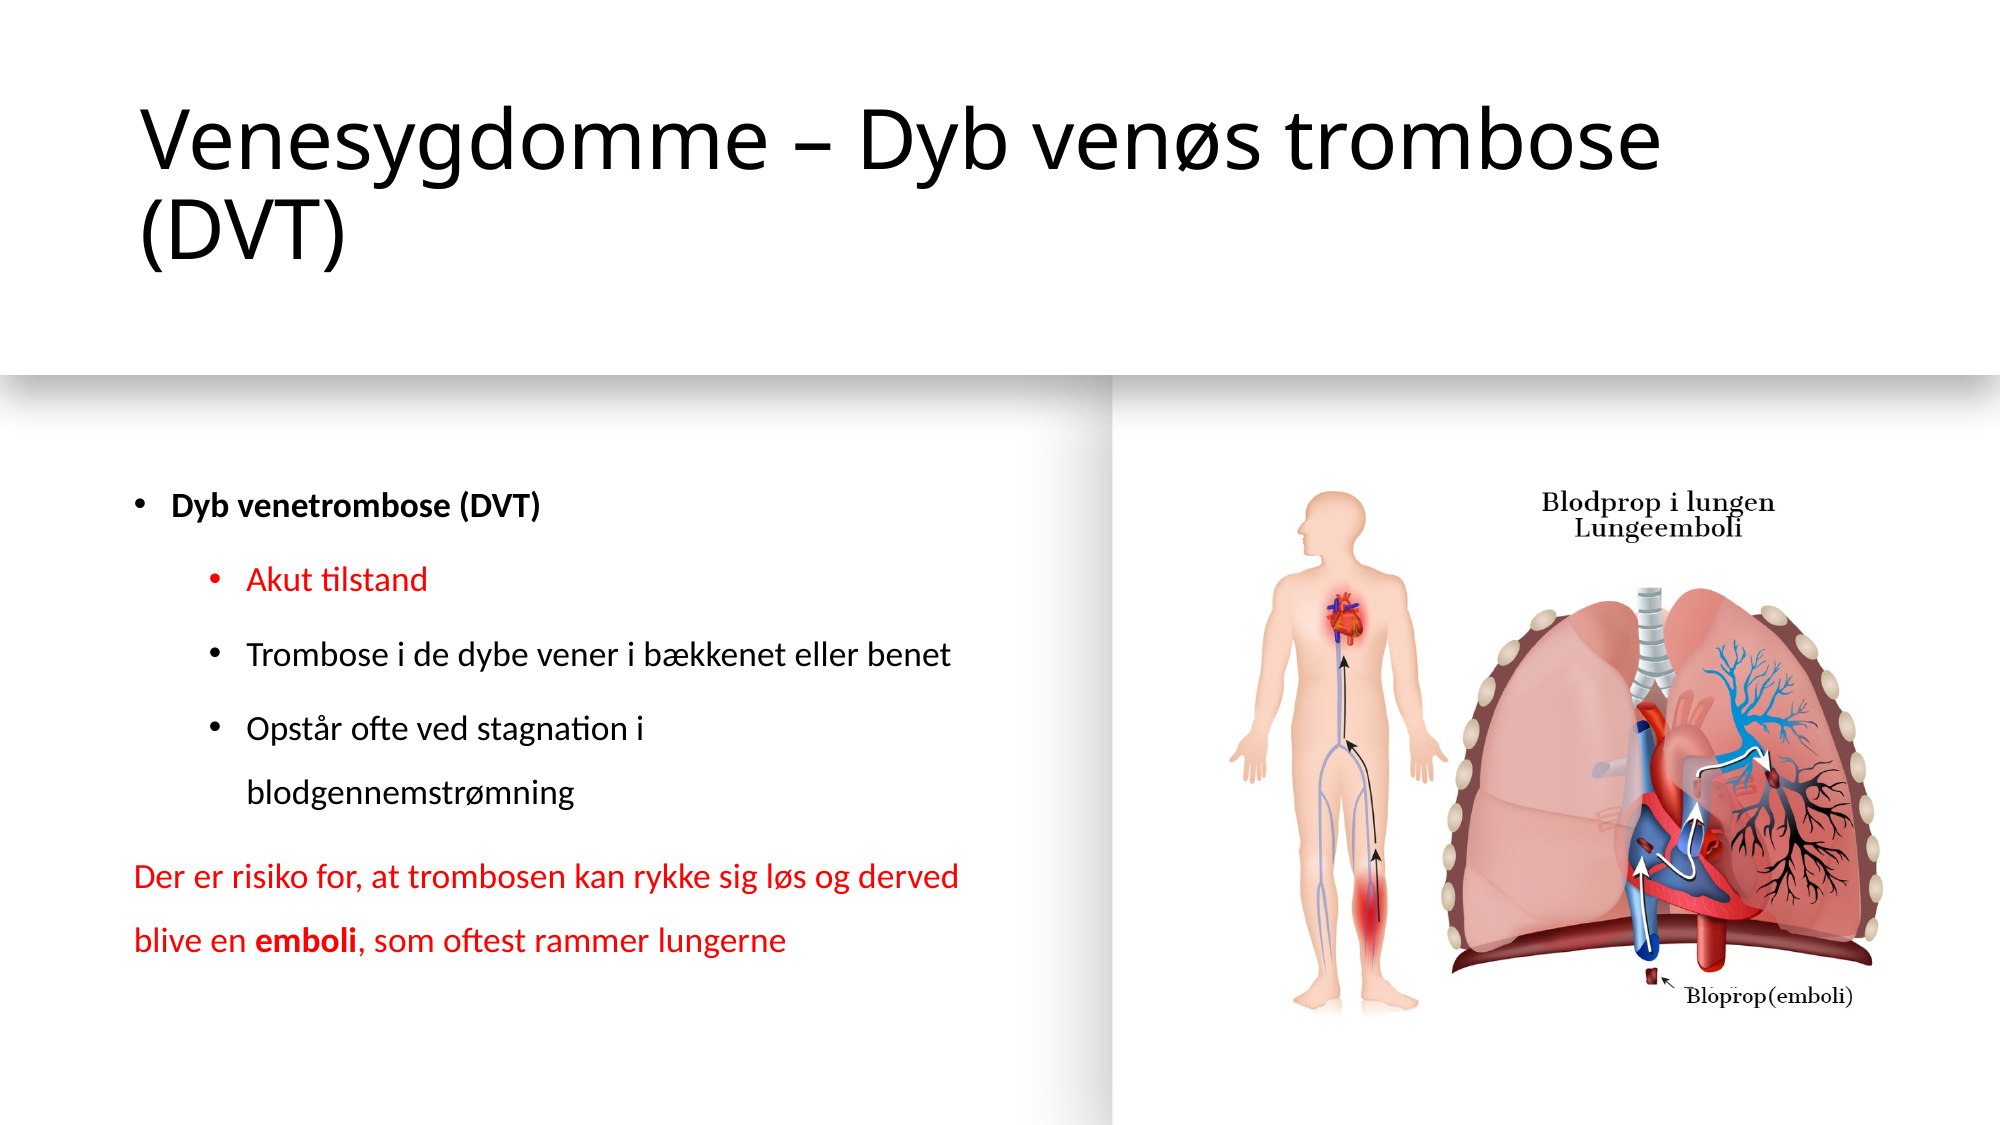

# Venesygdomme – Dyb venøs trombose (DVT)
Dyb venetrombose (DVT)
Akut tilstand
Trombose i de dybe vener i bækkenet eller benet
Opstår ofte ved stagnation i blodgennemstrømning
Der er risiko for, at trombosen kan rykke sig løs og derved blive en emboli, som oftest rammer lungerne